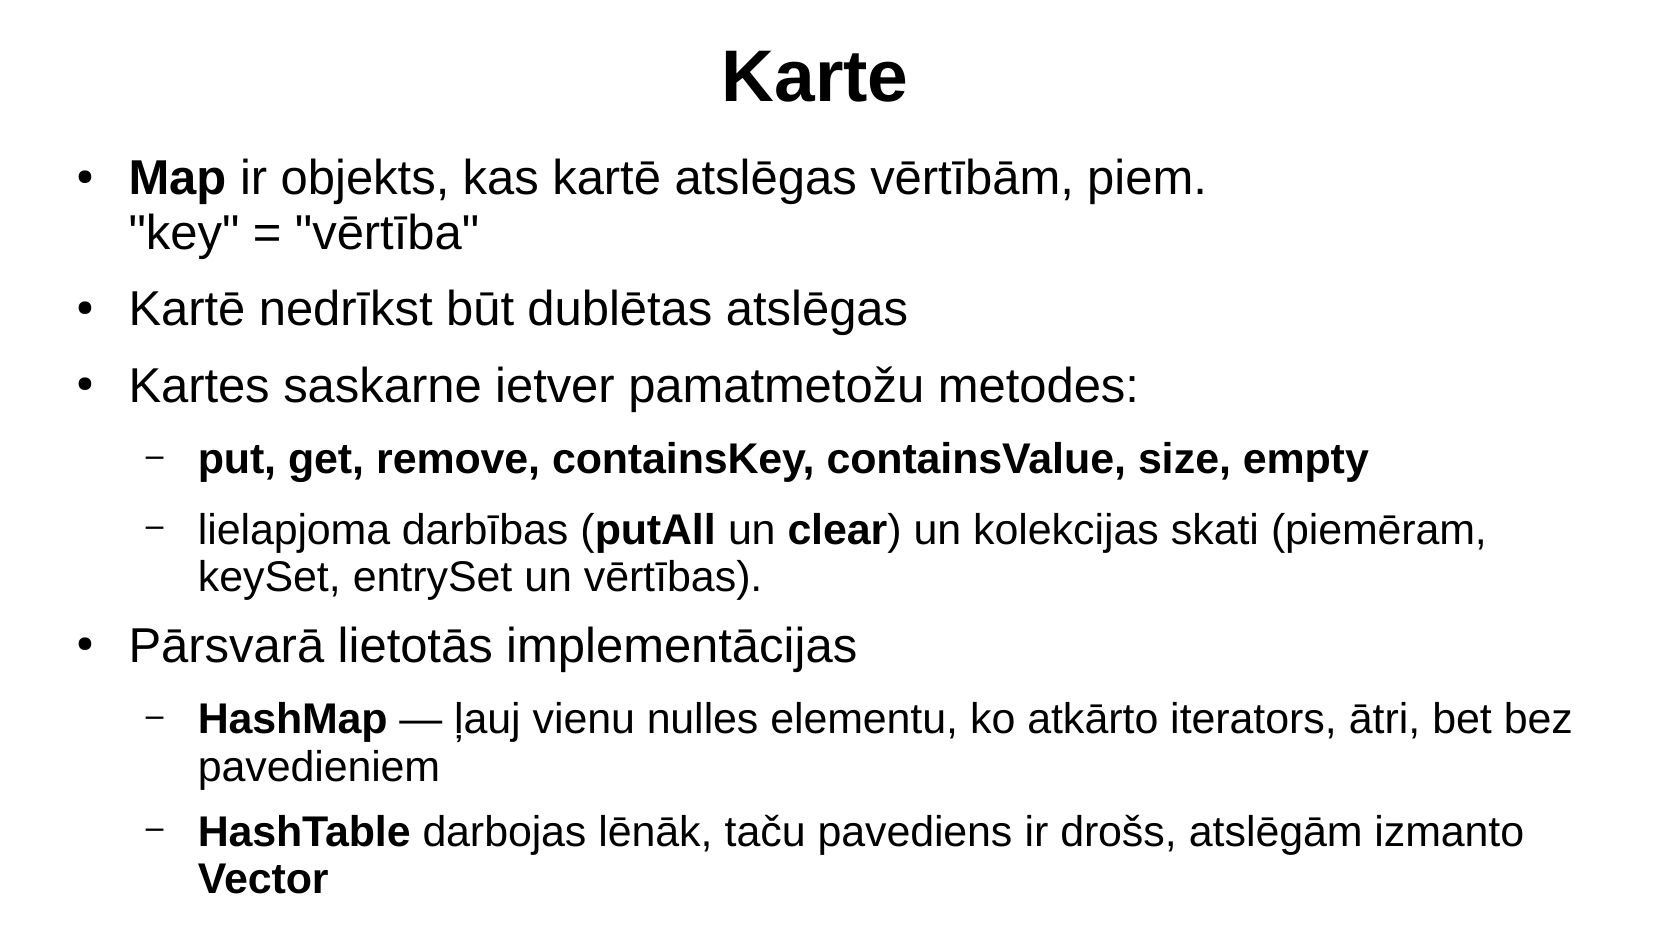

# Karte
Map ir objekts, kas kartē atslēgas vērtībām, piem.
"key" = "vērtība"
Kartē nedrīkst būt dublētas atslēgas
Kartes saskarne ietver pamatmetožu metodes:
put, get, remove, containsKey, containsValue, size, empty
lielapjoma darbības (putAll un clear) un kolekcijas skati (piemēram, keySet, entrySet un vērtības).
Pārsvarā lietotās implementācijas
HashMap — ļauj vienu nulles elementu, ko atkārto iterators, ātri, bet bez pavedieniem
HashTable darbojas lēnāk, taču pavediens ir drošs, atslēgām izmanto Vector